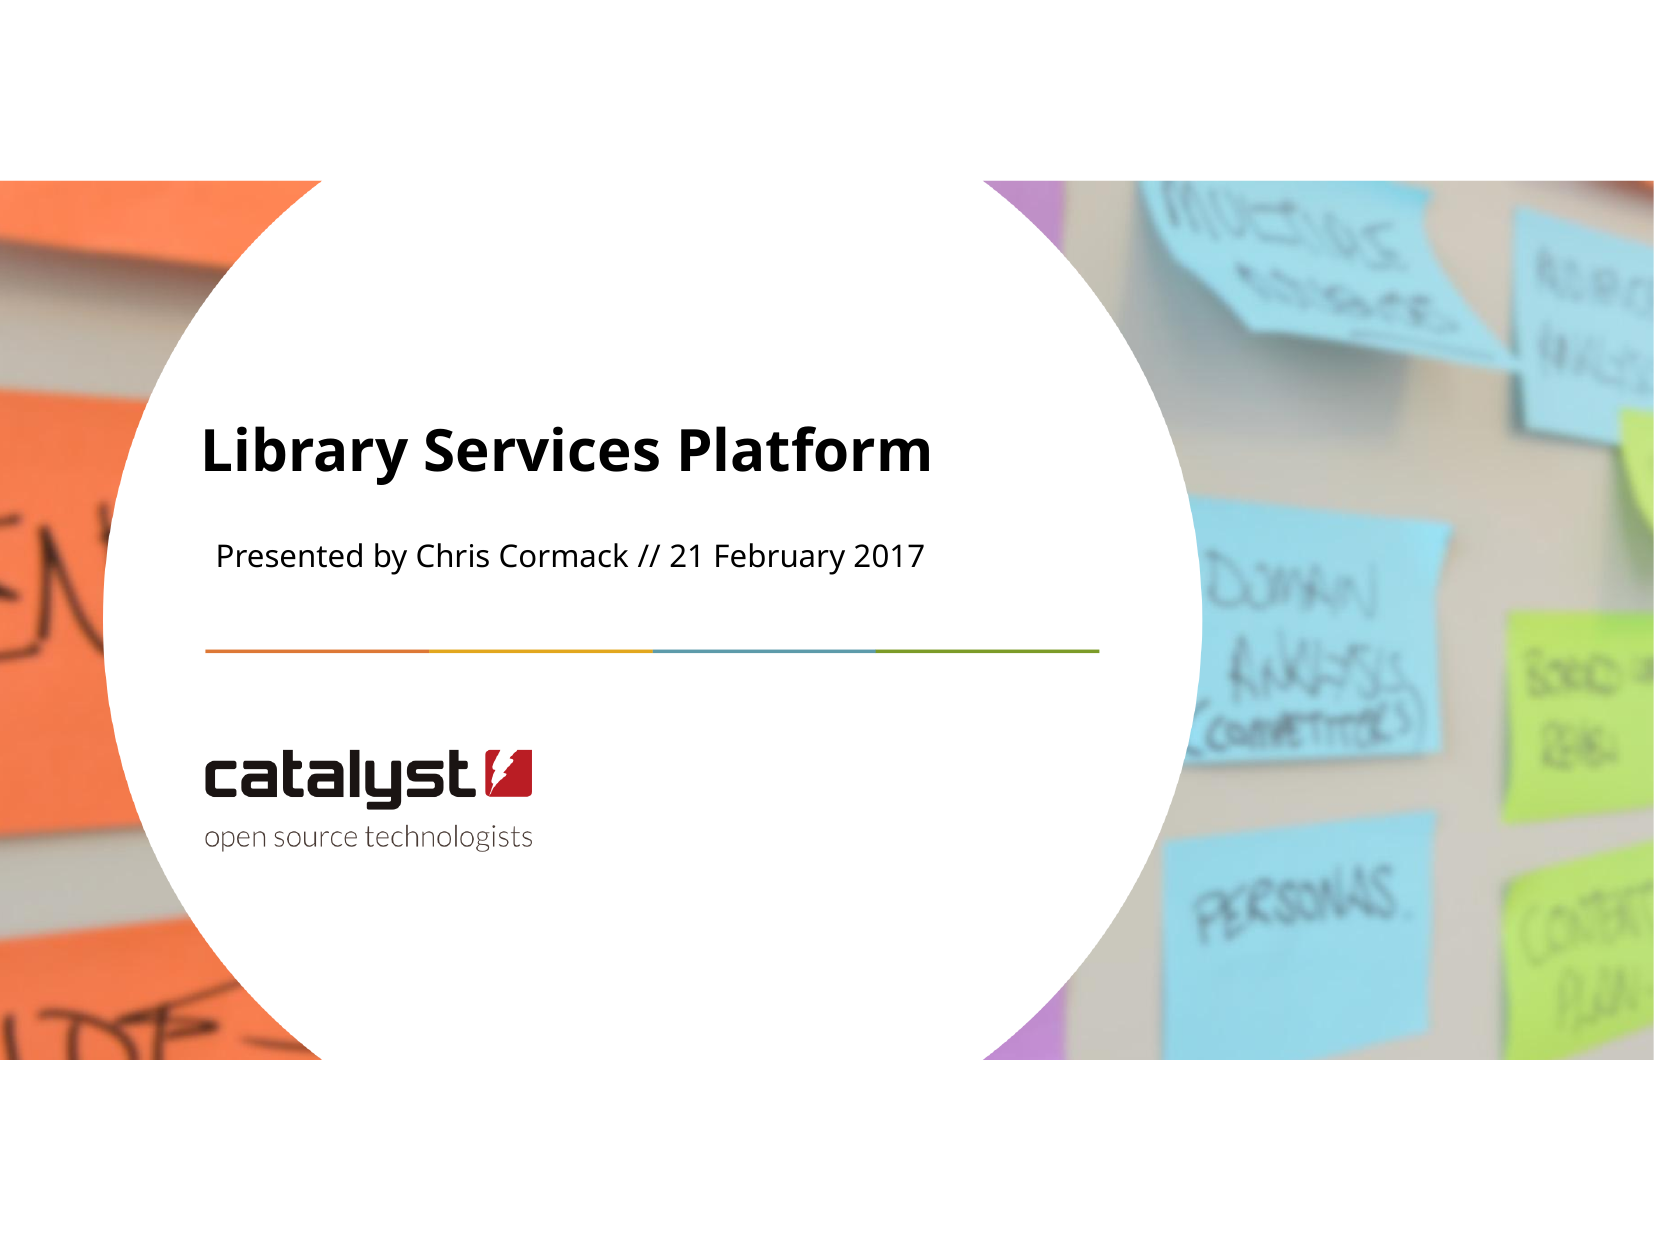

# Library Services Platform
Presented by Chris Cormack // 21 February 2017